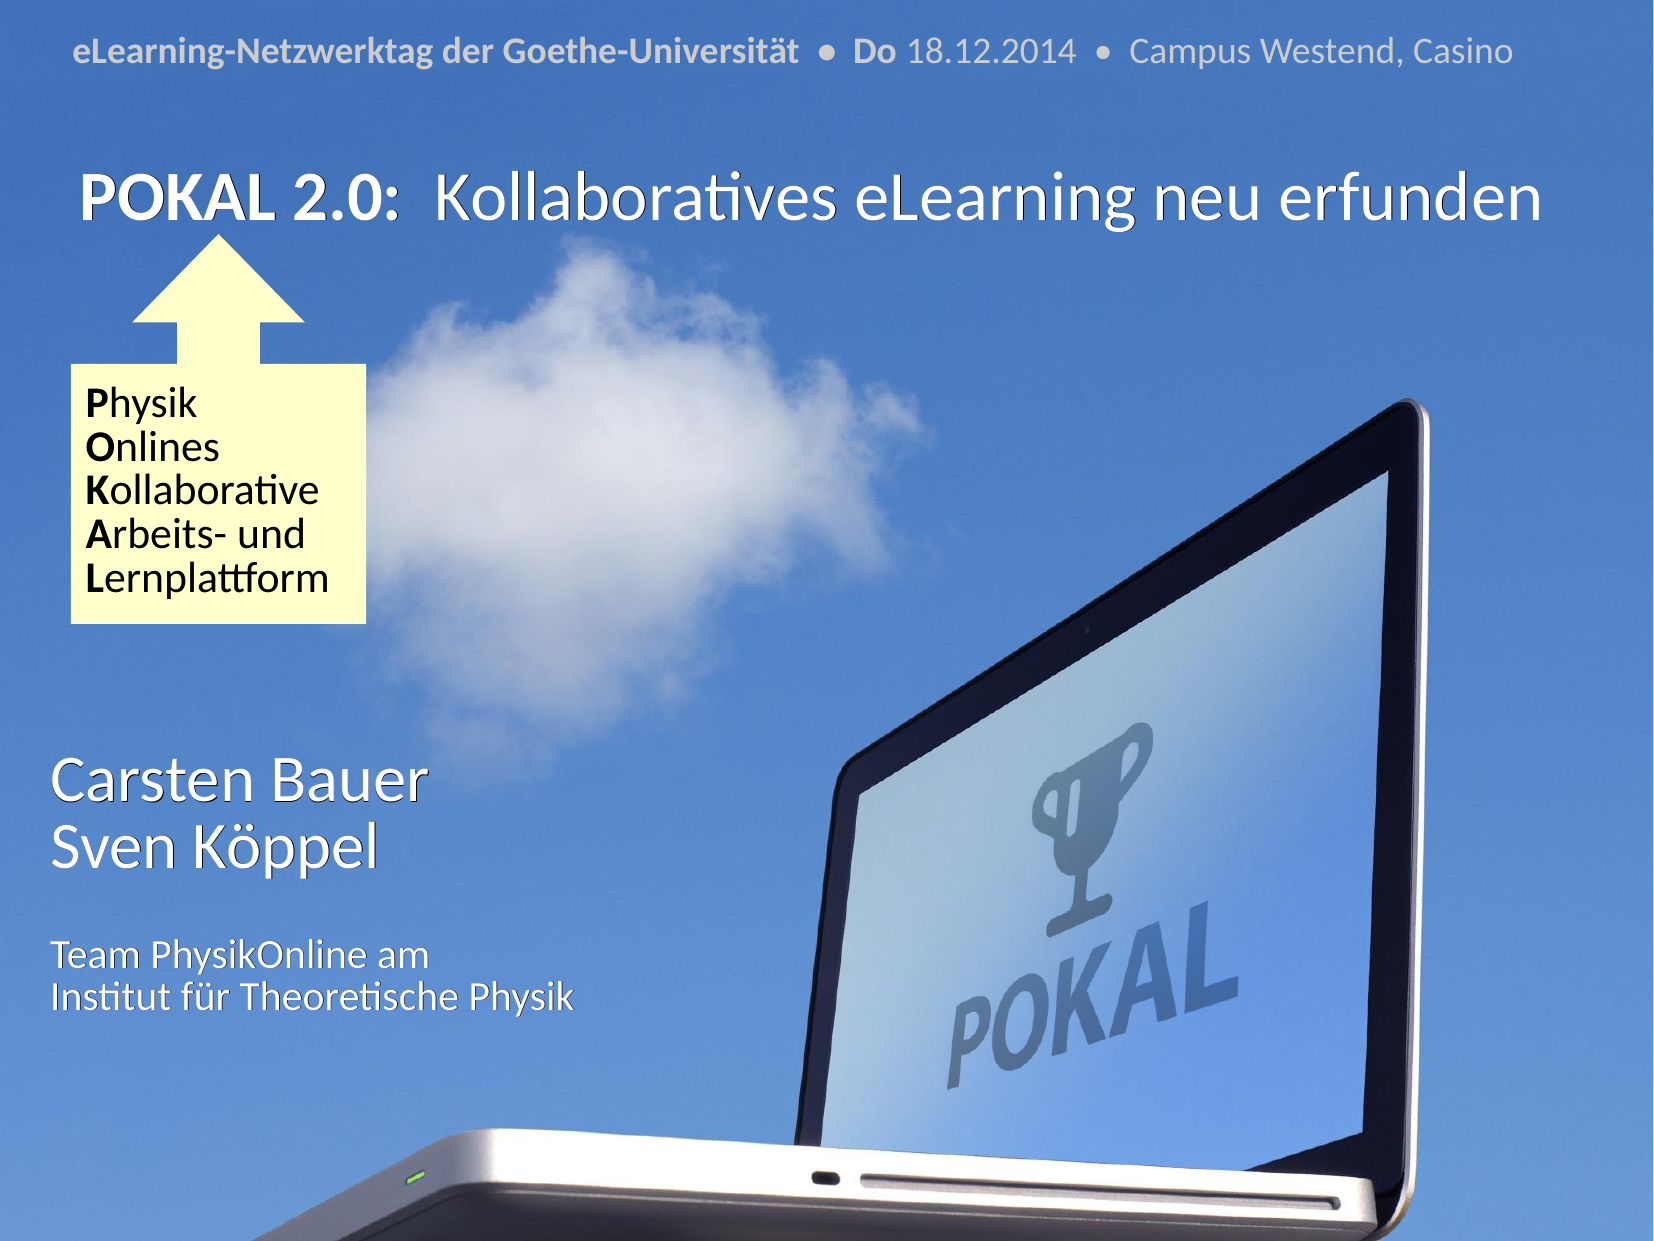

eLearning-Netzwerktag der Goethe-Universität • Do 18.12.2014 • Campus Westend, Casino
POKAL 2.0: Kollaboratives eLearning neu erfunden
Physik
Onlines
Kollaborative
Arbeits- und
Lernplattform
Carsten Bauer
Sven Köppel
Team PhysikOnline am
Institut für Theoretische Physik